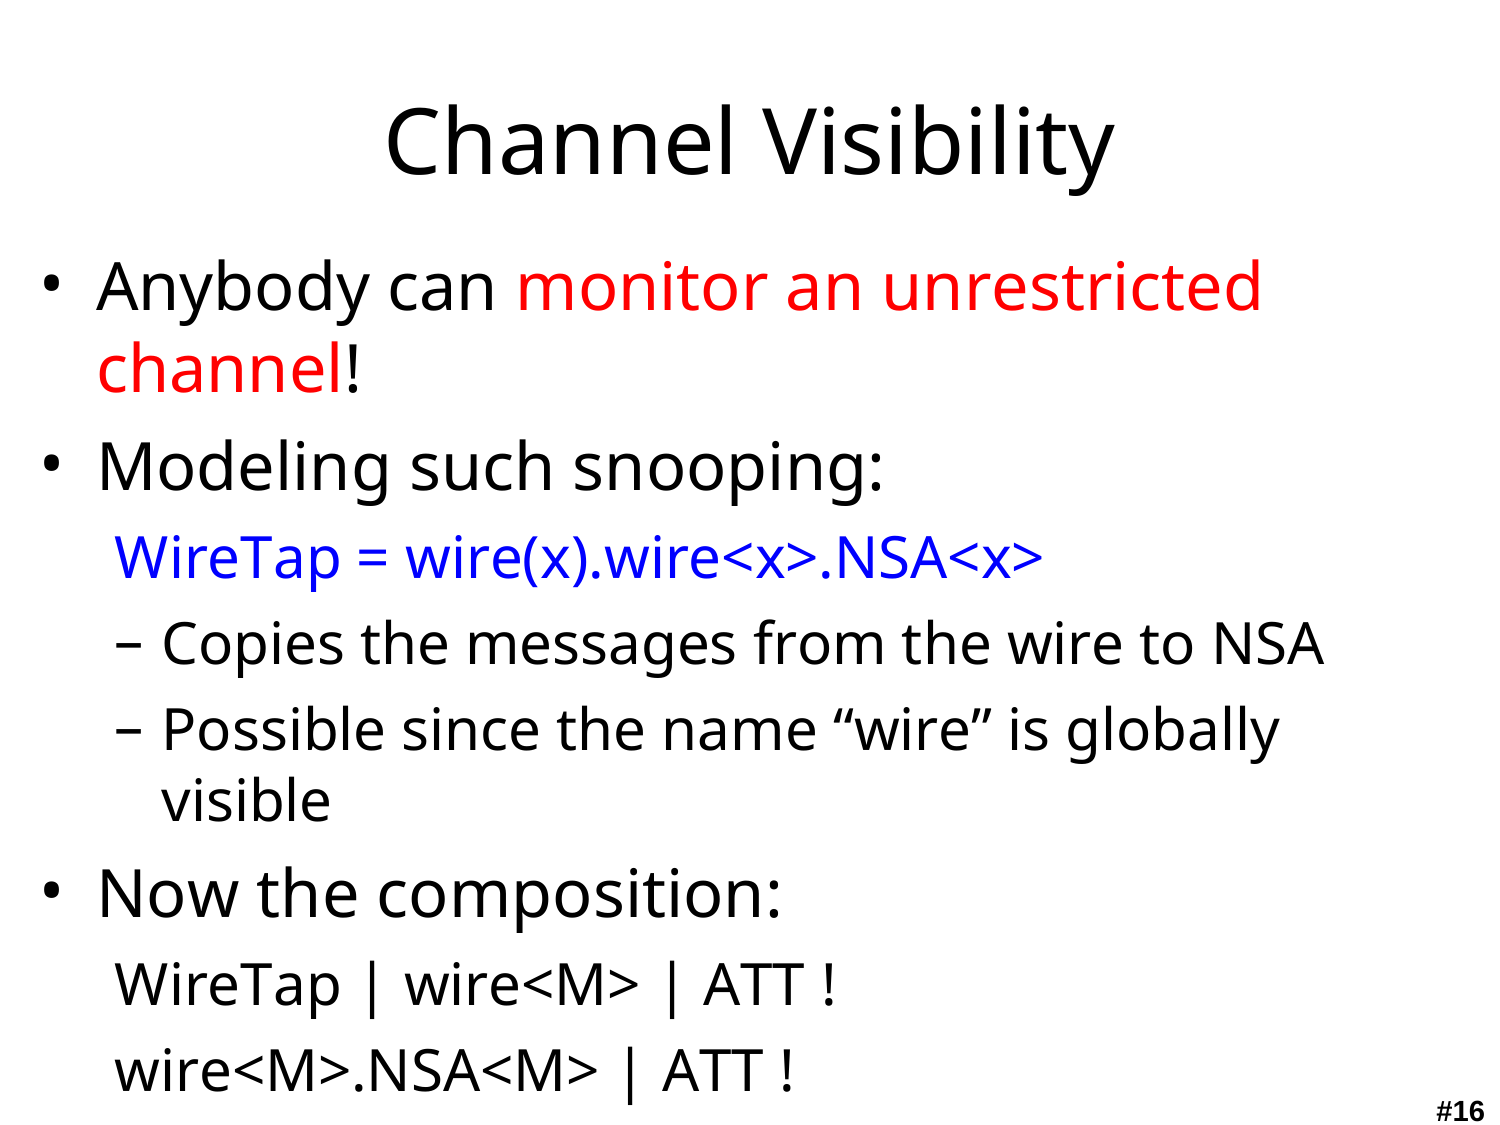

# Channel Visibility
Anybody can monitor an unrestricted channel!
Modeling such snooping:
WireTap = wire(x).wire<x>.NSA<x>
Copies the messages from the wire to NSA
Possible since the name “wire” is globally visible
Now the composition:
WireTap | wire<M> | ATT !
wire<M>.NSA<M> | ATT !
NSA<M> | fiber<M>			// OOPS !
16